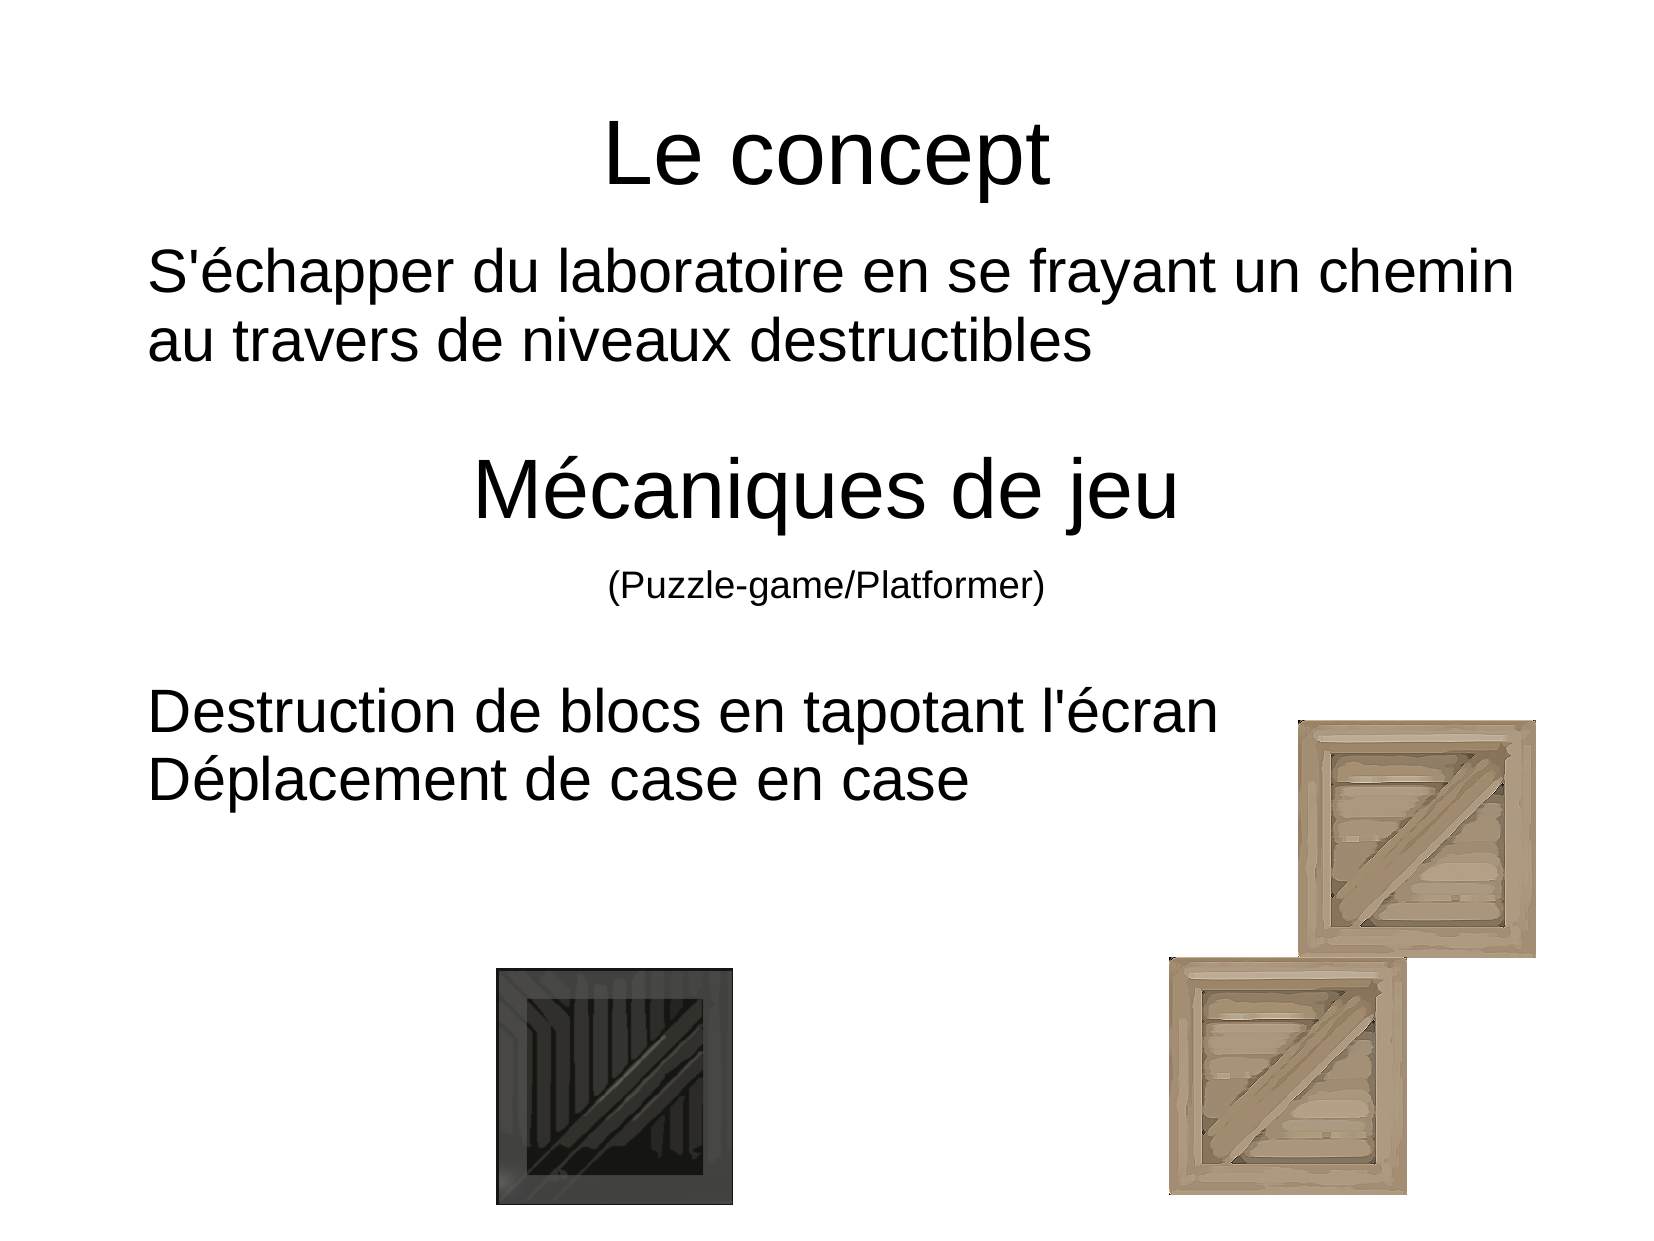

# Le concept
S'échapper du laboratoire en se frayant un chemin au travers de niveaux destructibles
Mécaniques de jeu
(Puzzle-game/Platformer)
Destruction de blocs en tapotant l'écran
Déplacement de case en case